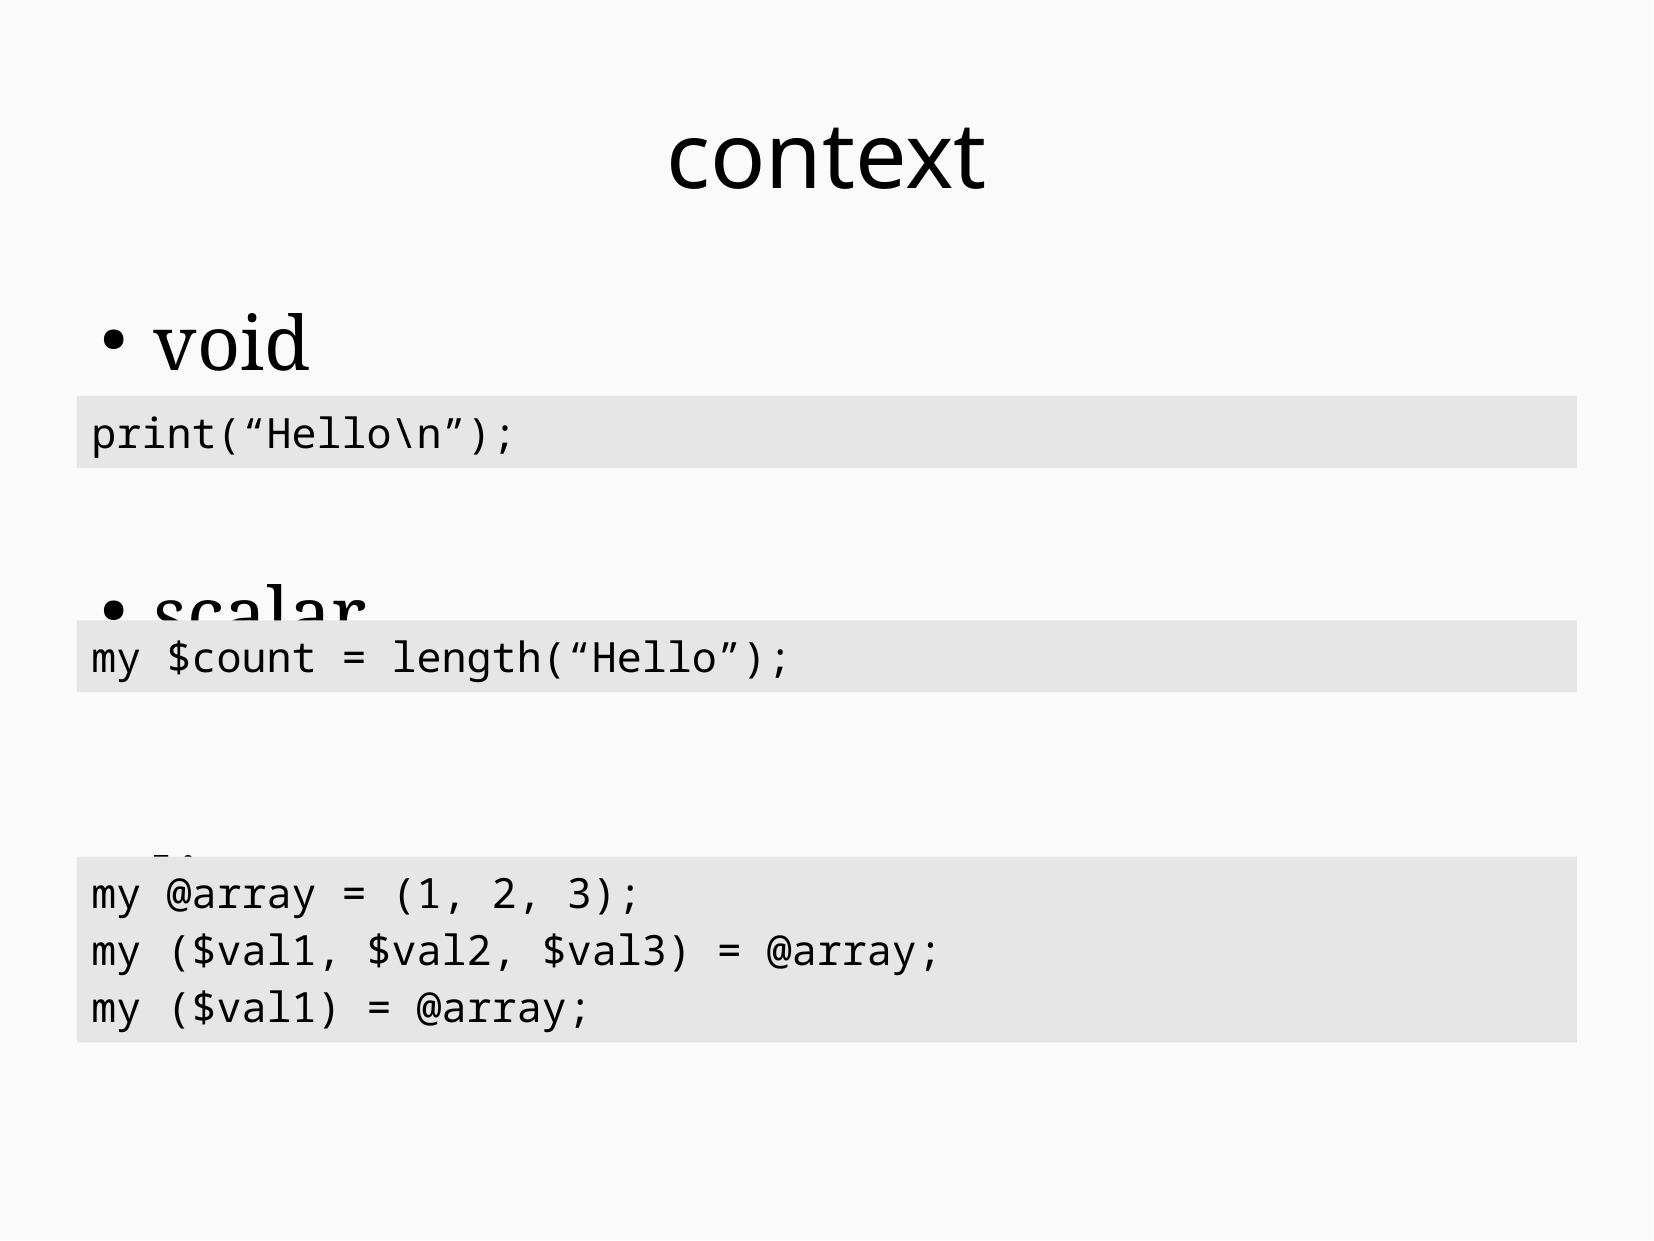

# context
void
scalar
list
print(“Hello\n”);
my $count = length(“Hello”);
my @array = (1, 2, 3);
my ($val1, $val2, $val3) = @array;
my ($val1) = @array;